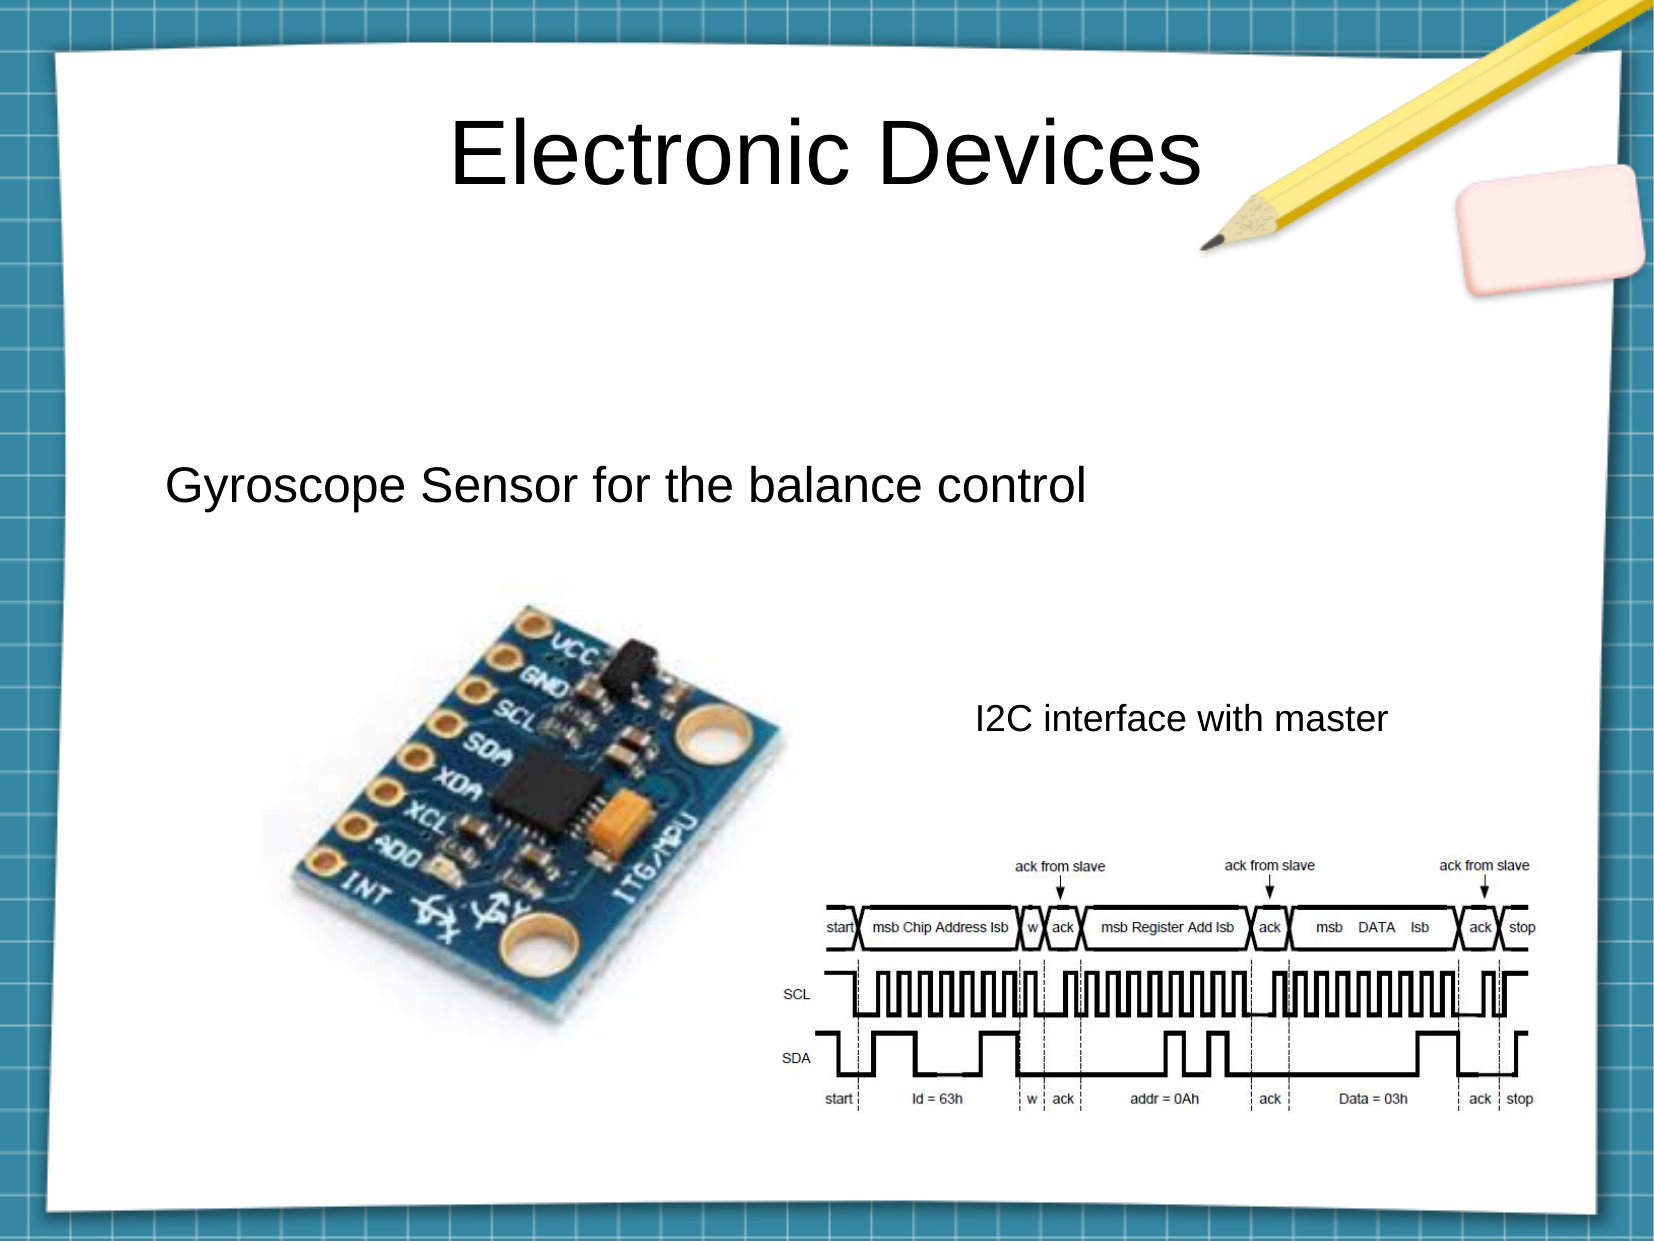

# Electronic Devices
Gyroscope Sensor for the balance control
I2C interface with master